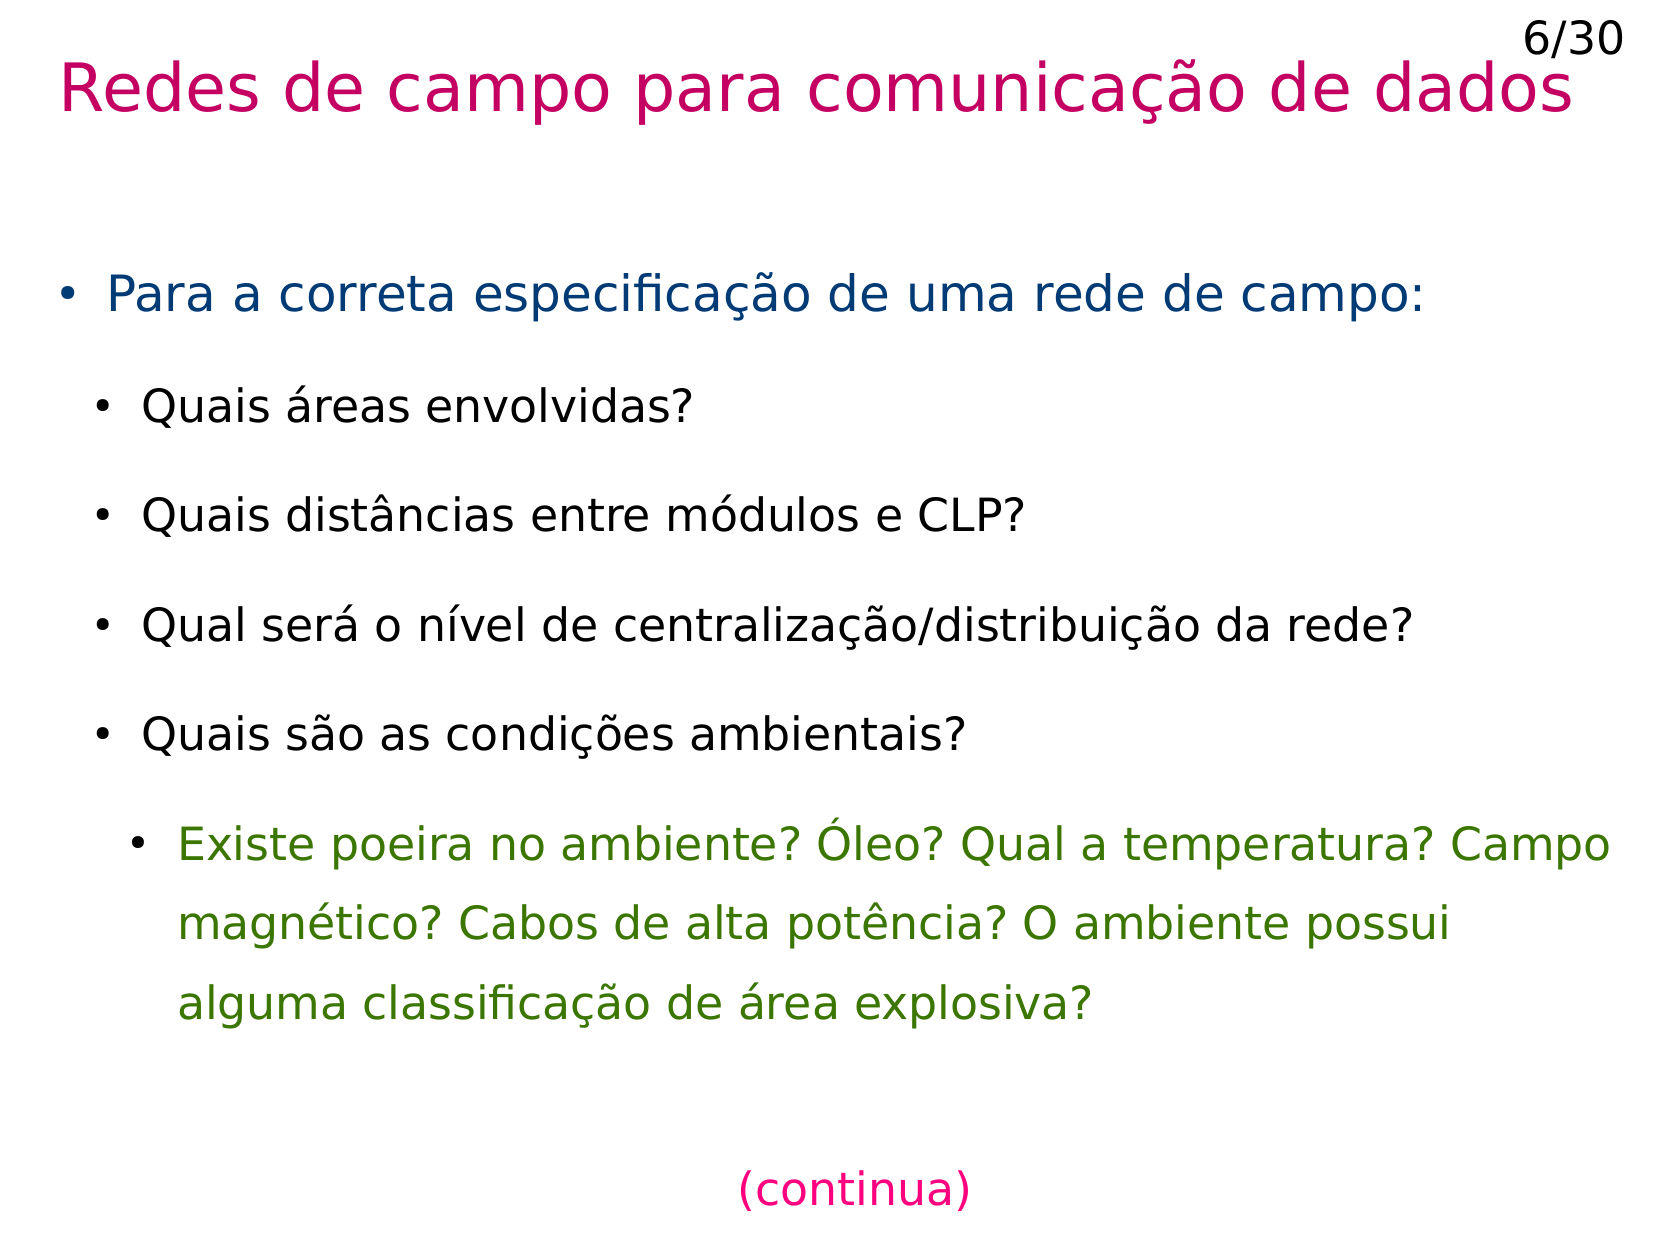

6
# Redes de campo para comunicação de dados
Para a correta especificação de uma rede de campo:
Quais áreas envolvidas?
Quais distâncias entre módulos e CLP?
Qual será o nível de centralização/distribuição da rede?
Quais são as condições ambientais?
Existe poeira no ambiente? Óleo? Qual a temperatura? Campo magnético? Cabos de alta potência? O ambiente possui alguma classificação de área explosiva?
(continua)